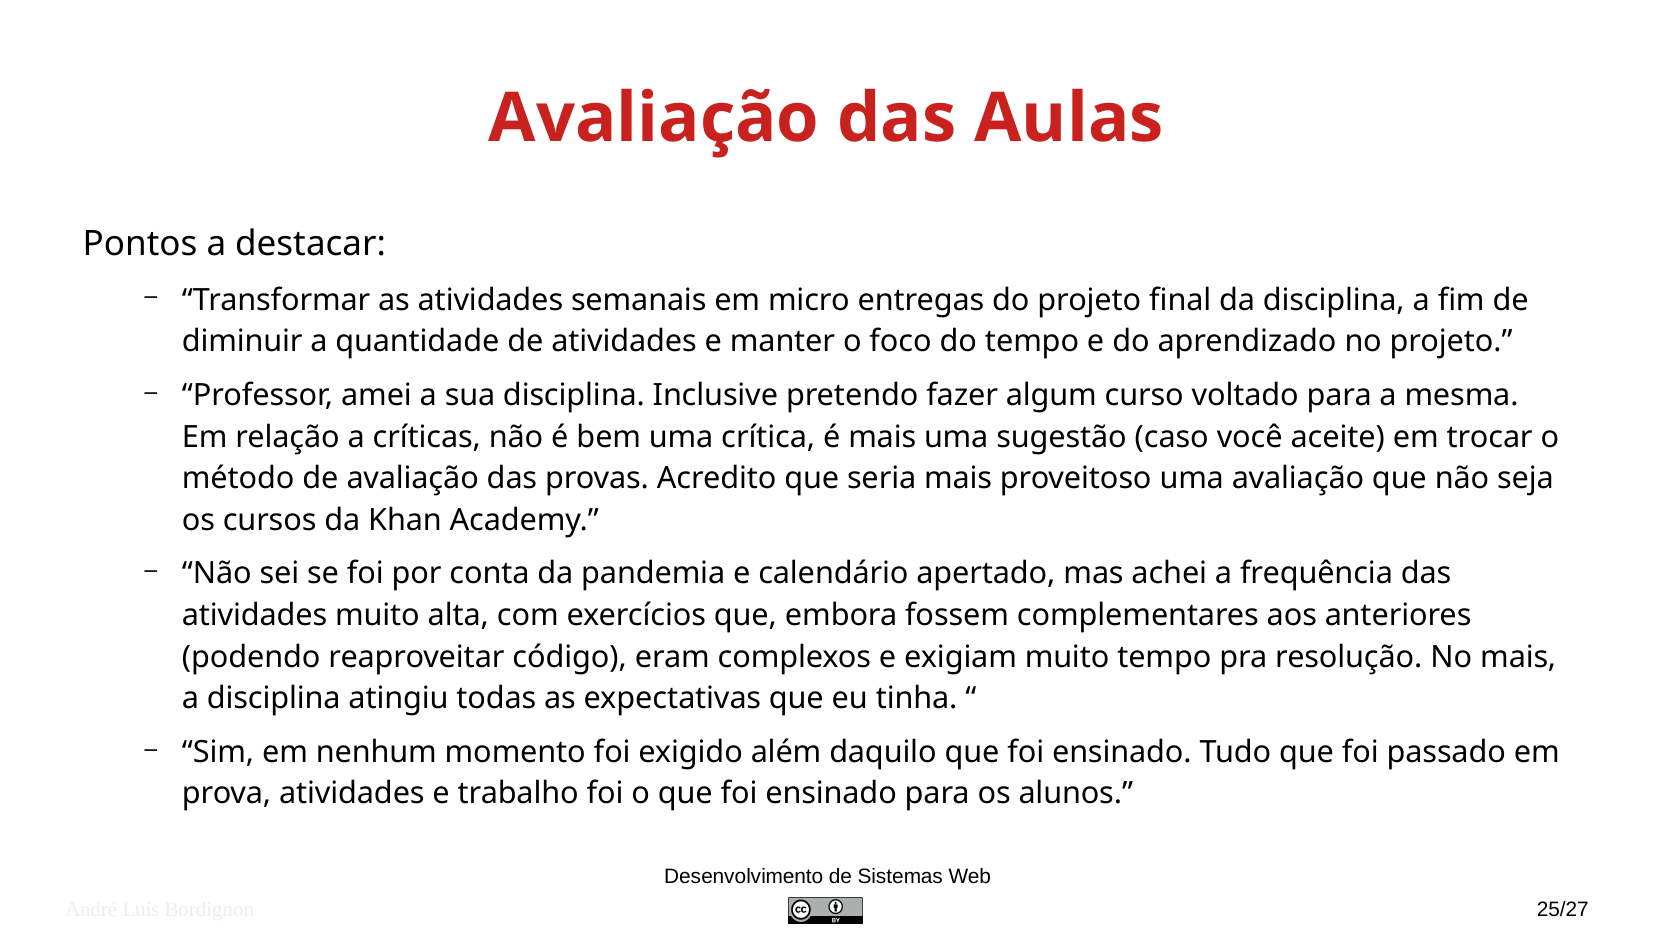

# Avaliação das Aulas
Pontos a destacar:
“Transformar as atividades semanais em micro entregas do projeto final da disciplina, a fim de diminuir a quantidade de atividades e manter o foco do tempo e do aprendizado no projeto.”
“Professor, amei a sua disciplina. Inclusive pretendo fazer algum curso voltado para a mesma. Em relação a críticas, não é bem uma crítica, é mais uma sugestão (caso você aceite) em trocar o método de avaliação das provas. Acredito que seria mais proveitoso uma avaliação que não seja os cursos da Khan Academy.”
“Não sei se foi por conta da pandemia e calendário apertado, mas achei a frequência das atividades muito alta, com exercícios que, embora fossem complementares aos anteriores (podendo reaproveitar código), eram complexos e exigiam muito tempo pra resolução. No mais, a disciplina atingiu todas as expectativas que eu tinha. “
“Sim, em nenhum momento foi exigido além daquilo que foi ensinado. Tudo que foi passado em prova, atividades e trabalho foi o que foi ensinado para os alunos.”
André Luís Bordignon
25